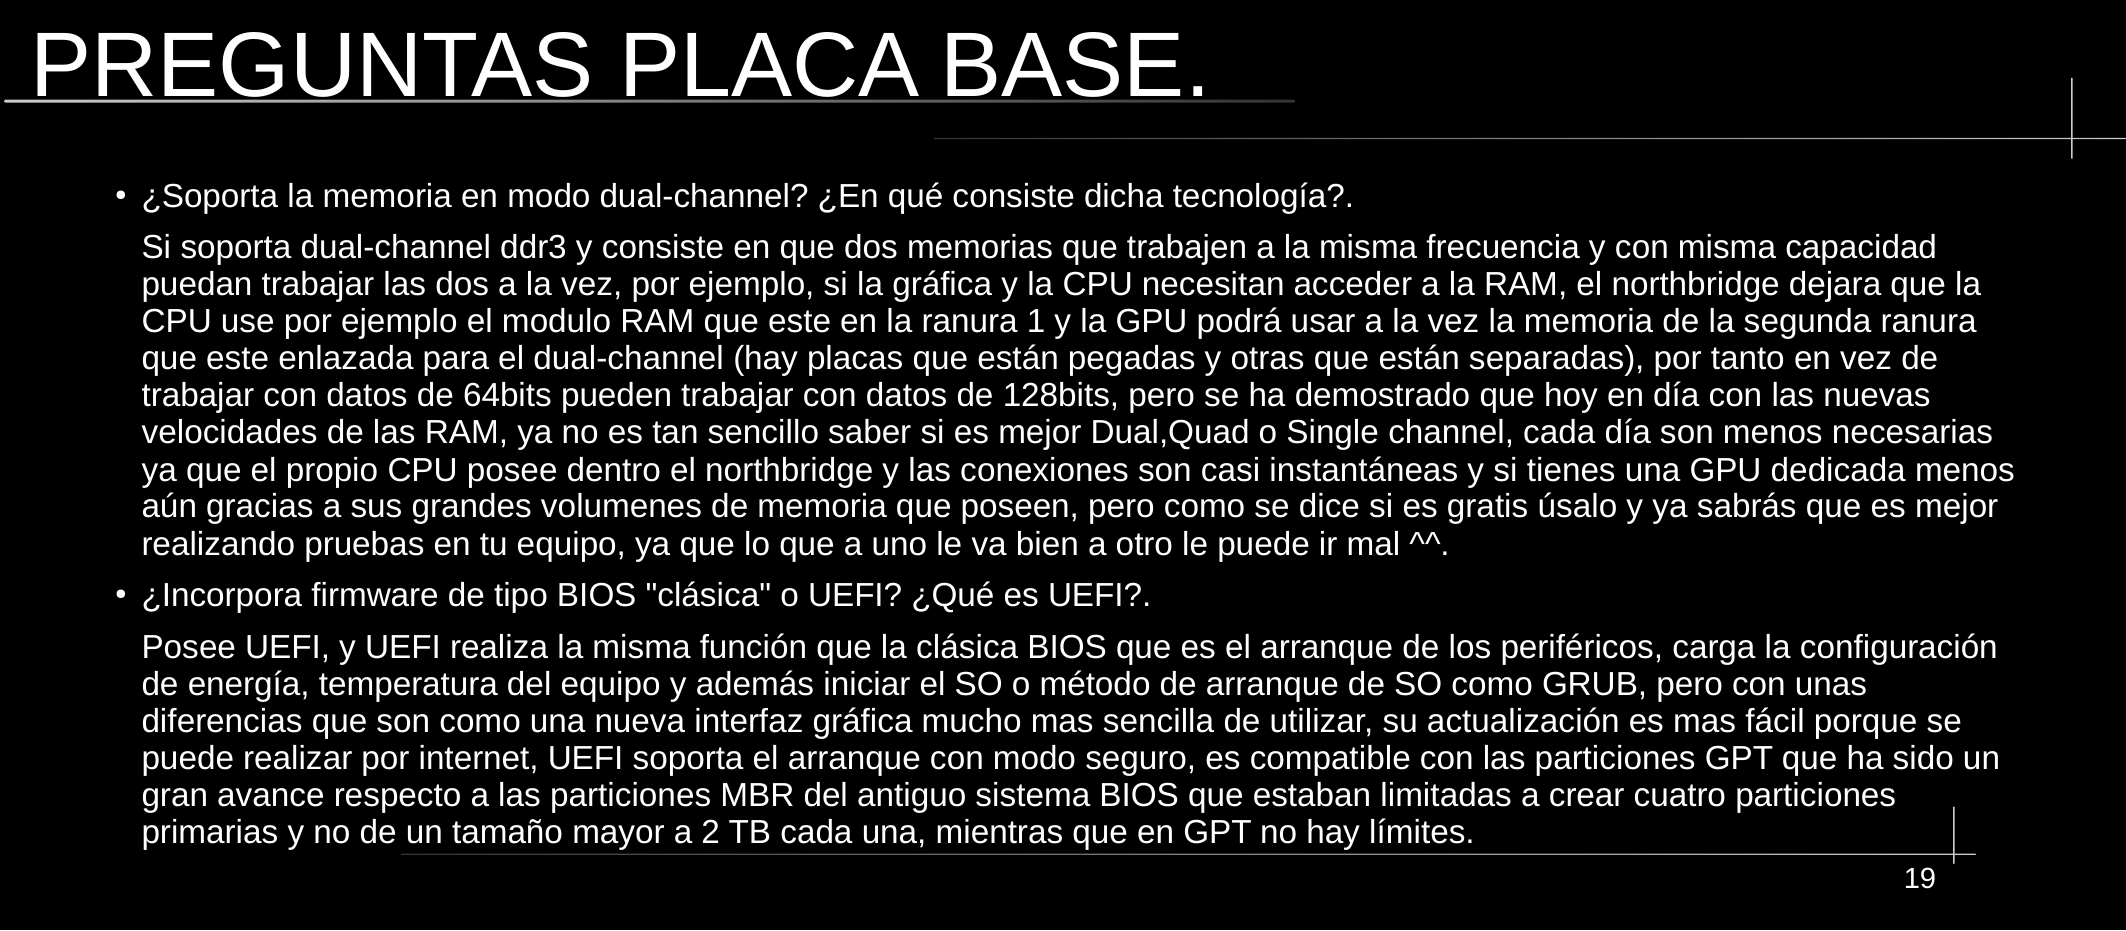

# PREGUNTAS PLACA BASE.
¿Soporta la memoria en modo dual-channel? ¿En qué consiste dicha tecnología?.
Si soporta dual-channel ddr3 y consiste en que dos memorias que trabajen a la misma frecuencia y con misma capacidad puedan trabajar las dos a la vez, por ejemplo, si la gráfica y la CPU necesitan acceder a la RAM, el northbridge dejara que la CPU use por ejemplo el modulo RAM que este en la ranura 1 y la GPU podrá usar a la vez la memoria de la segunda ranura que este enlazada para el dual-channel (hay placas que están pegadas y otras que están separadas), por tanto en vez de trabajar con datos de 64bits pueden trabajar con datos de 128bits, pero se ha demostrado que hoy en día con las nuevas velocidades de las RAM, ya no es tan sencillo saber si es mejor Dual,Quad o Single channel, cada día son menos necesarias ya que el propio CPU posee dentro el northbridge y las conexiones son casi instantáneas y si tienes una GPU dedicada menos aún gracias a sus grandes volumenes de memoria que poseen, pero como se dice si es gratis úsalo y ya sabrás que es mejor realizando pruebas en tu equipo, ya que lo que a uno le va bien a otro le puede ir mal ^^.
¿Incorpora firmware de tipo BIOS "clásica" o UEFI? ¿Qué es UEFI?.
Posee UEFI, y UEFI realiza la misma función que la clásica BIOS que es el arranque de los periféricos, carga la configuración de energía, temperatura del equipo y además iniciar el SO o método de arranque de SO como GRUB, pero con unas diferencias que son como una nueva interfaz gráfica mucho mas sencilla de utilizar, su actualización es mas fácil porque se puede realizar por internet, UEFI soporta el arranque con modo seguro, es compatible con las particiones GPT que ha sido un gran avance respecto a las particiones MBR del antiguo sistema BIOS que estaban limitadas a crear cuatro particiones primarias y no de un tamaño mayor a 2 TB cada una, mientras que en GPT no hay límites.
19